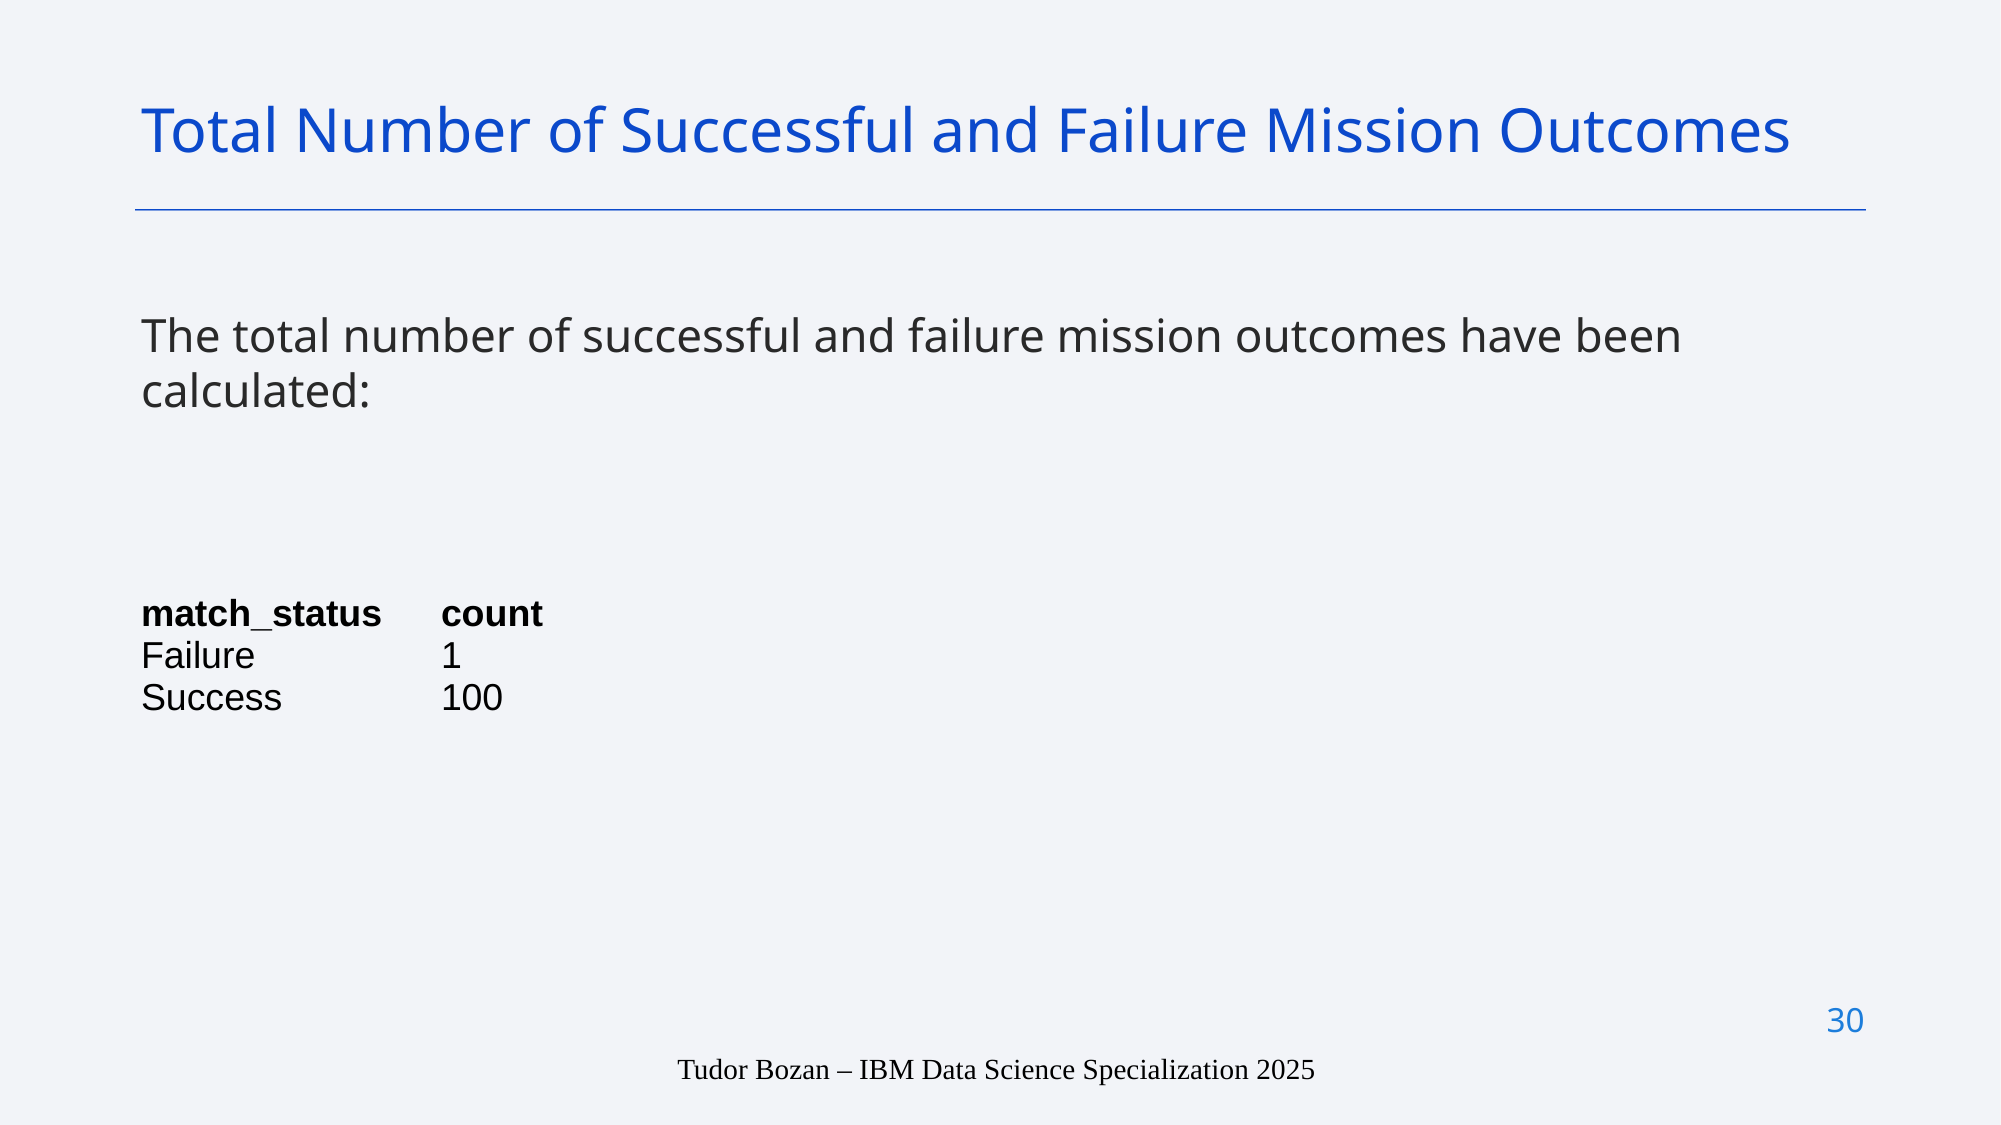

Total Number of Successful and Failure Mission Outcomes
The total number of successful and failure mission outcomes have been calculated:
match_status	count
Failure			1
Success			100